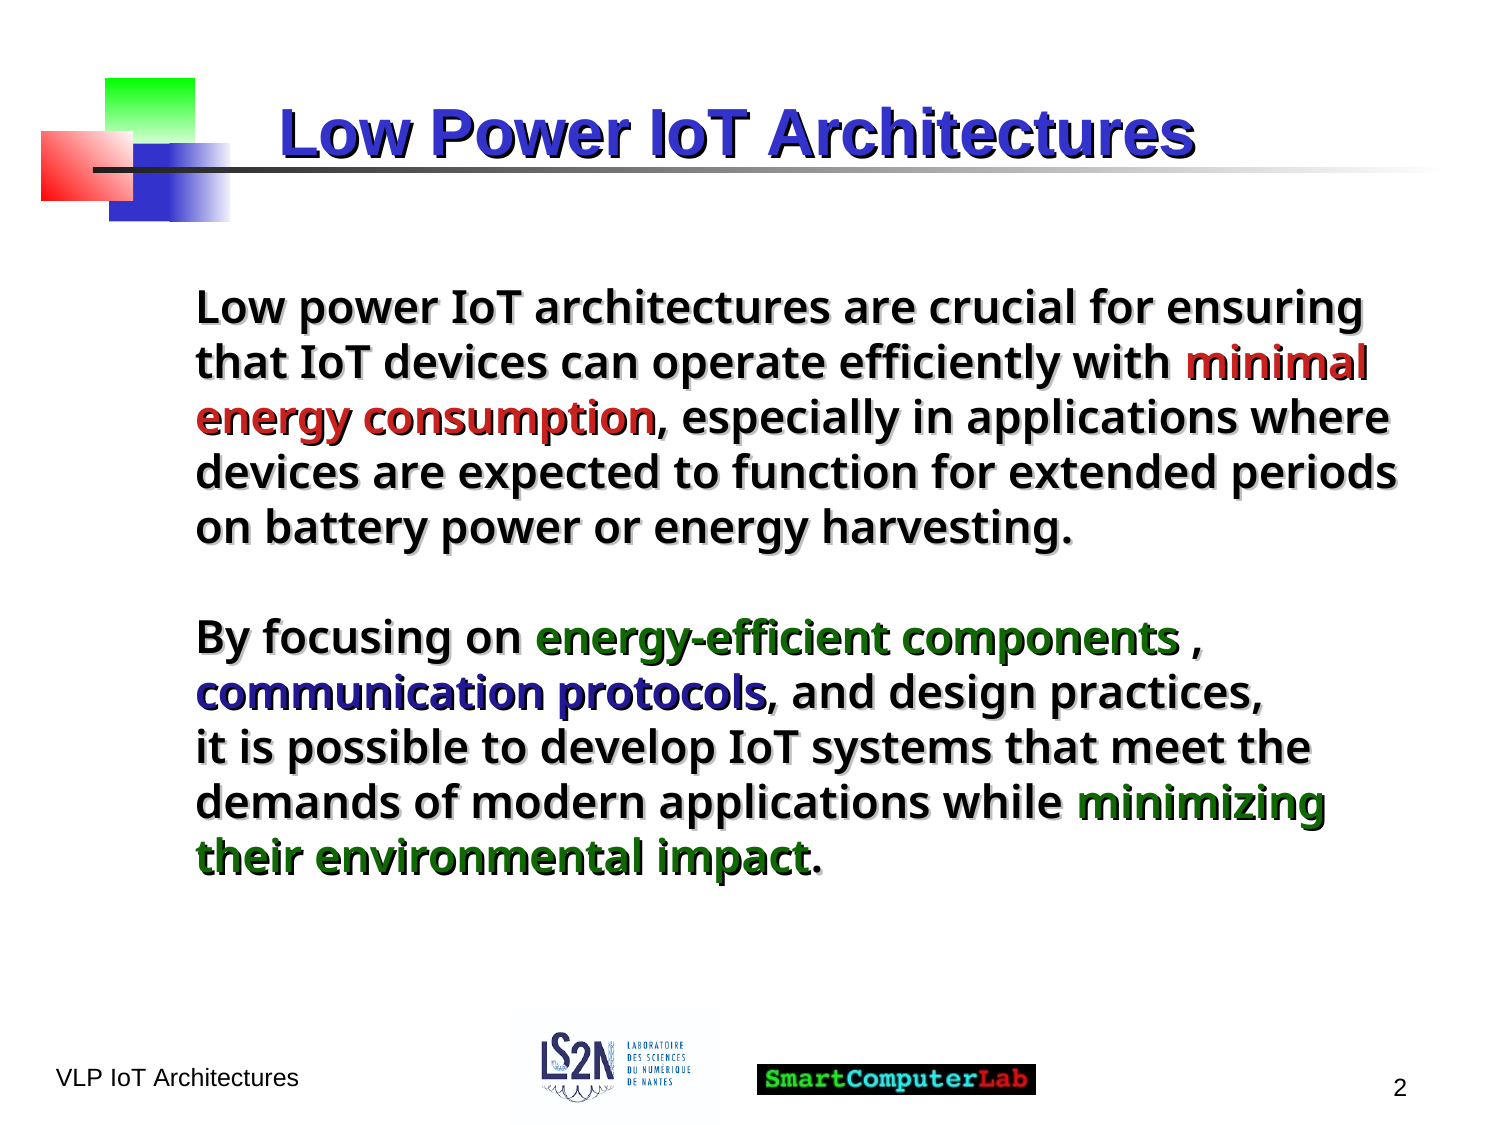

# Low Power IoT Architectures
Low power IoT architectures are crucial for ensuring that IoT devices can operate efficiently with minimal energy consumption, especially in applications where devices are expected to function for extended periods on battery power or energy harvesting.
By focusing on energy-efficient components , communication protocols, and design practices,
it is possible to develop IoT systems that meet the demands of modern applications while minimizing their environmental impact.
2